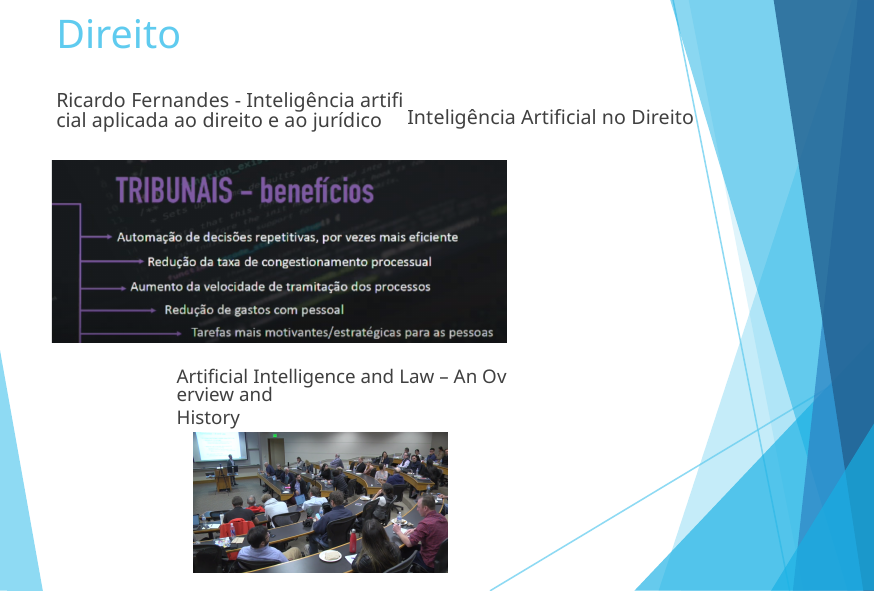

# Direito
Ricardo Fernandes - Inteligência artificial aplicada ao direito e ao jurídico
Inteligência Artificial no Direito
Artificial Intelligence and Law – An Overview andHistory